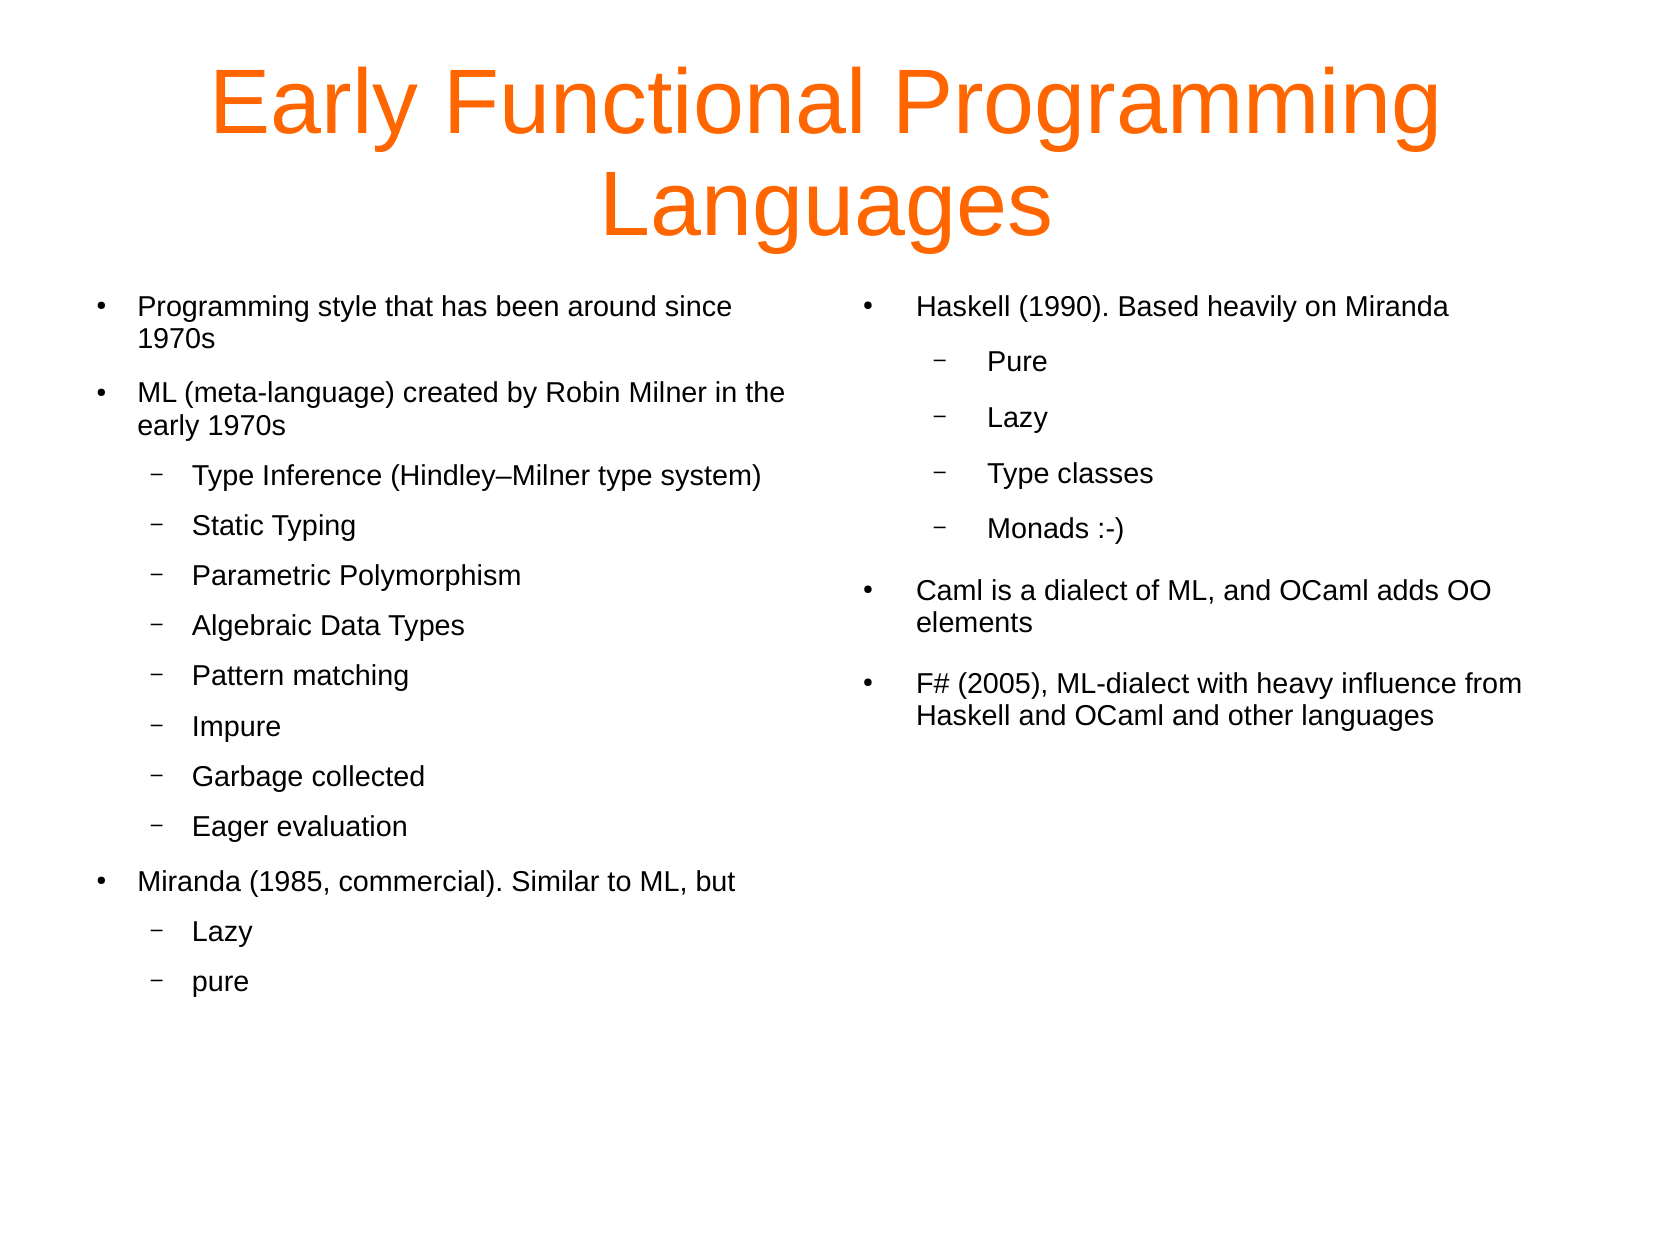

# Early Functional Programming Languages
Programming style that has been around since 1970s
ML (meta-language) created by Robin Milner in the early 1970s
Type Inference (Hindley–Milner type system)
Static Typing
Parametric Polymorphism
Algebraic Data Types
Pattern matching
Impure
Garbage collected
Eager evaluation
Miranda (1985, commercial). Similar to ML, but
Lazy
pure
Haskell (1990). Based heavily on Miranda
Pure
Lazy
Type classes
Monads :-)
Caml is a dialect of ML, and OCaml adds OO elements
F# (2005), ML-dialect with heavy influence from Haskell and OCaml and other languages